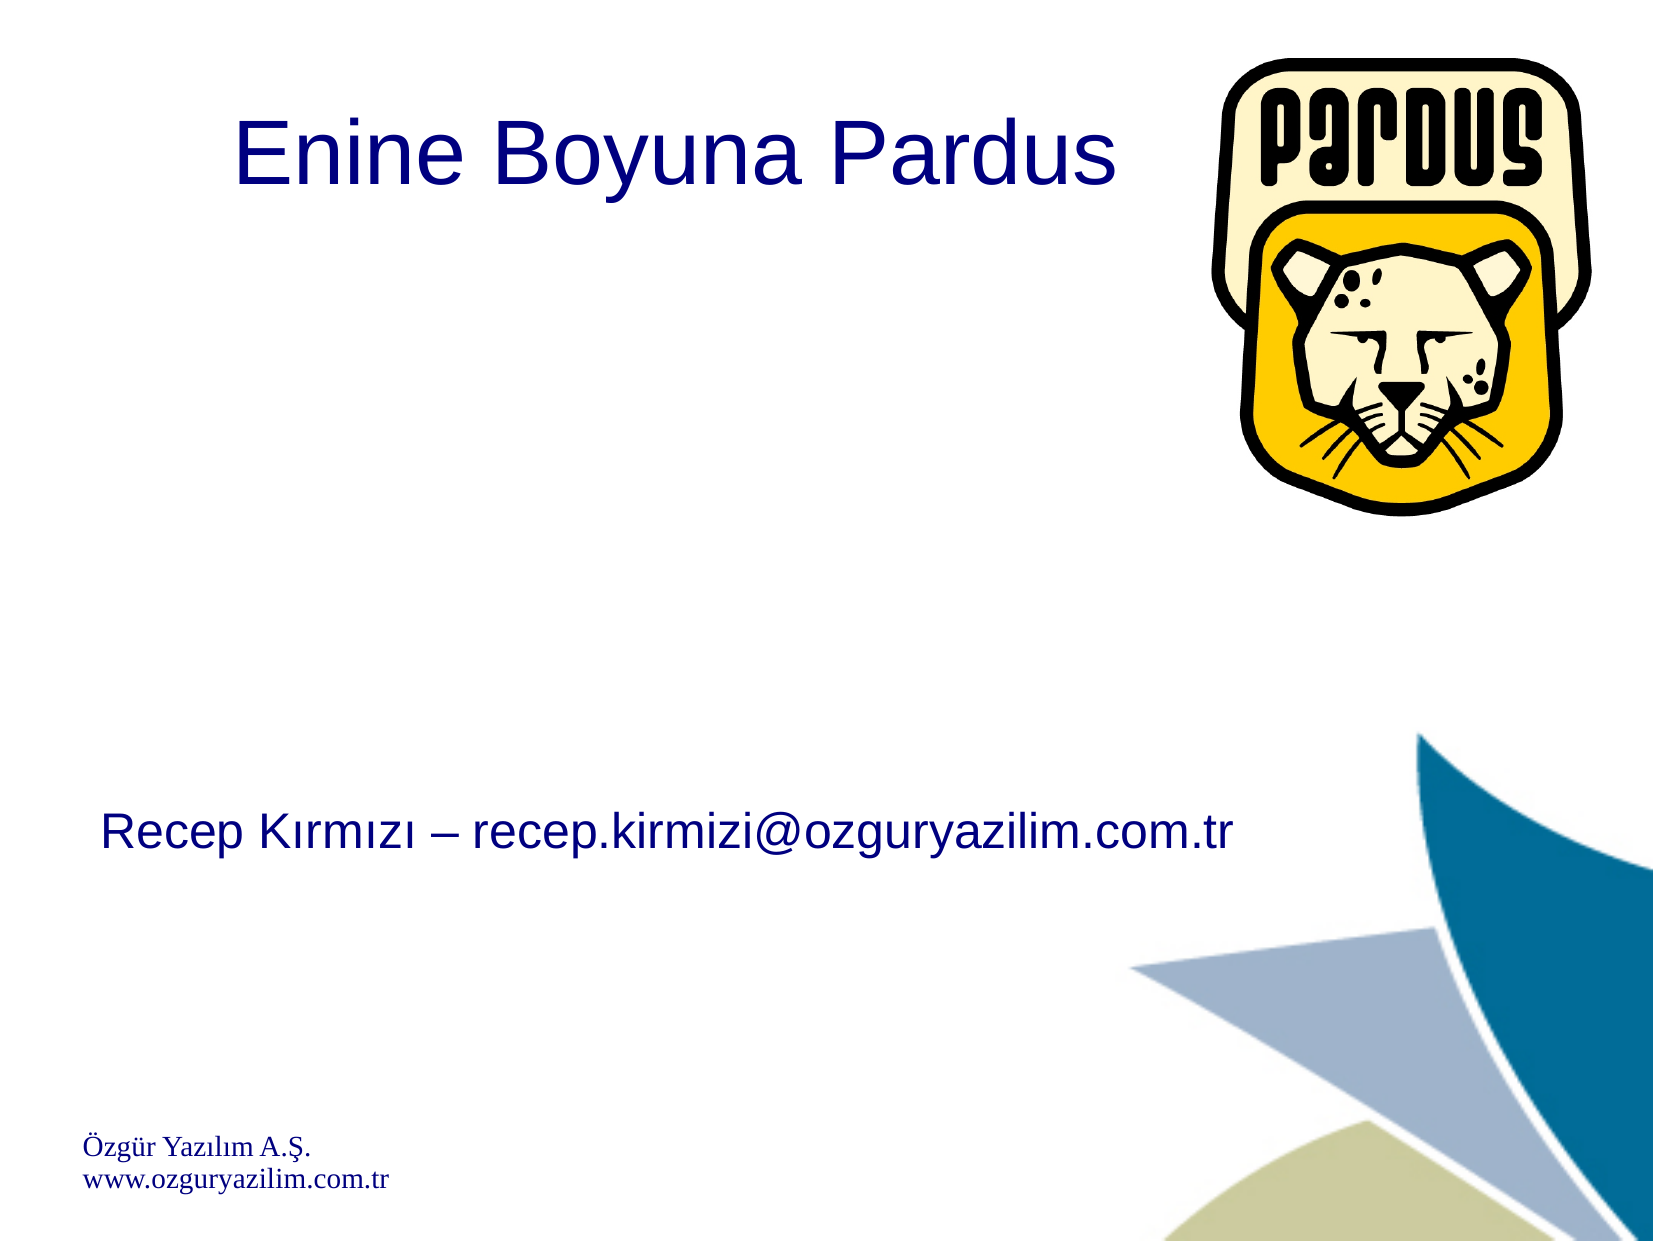

# Enine Boyuna Pardus
Recep Kırmızı – recep.kirmizi@ozguryazilim.com.tr